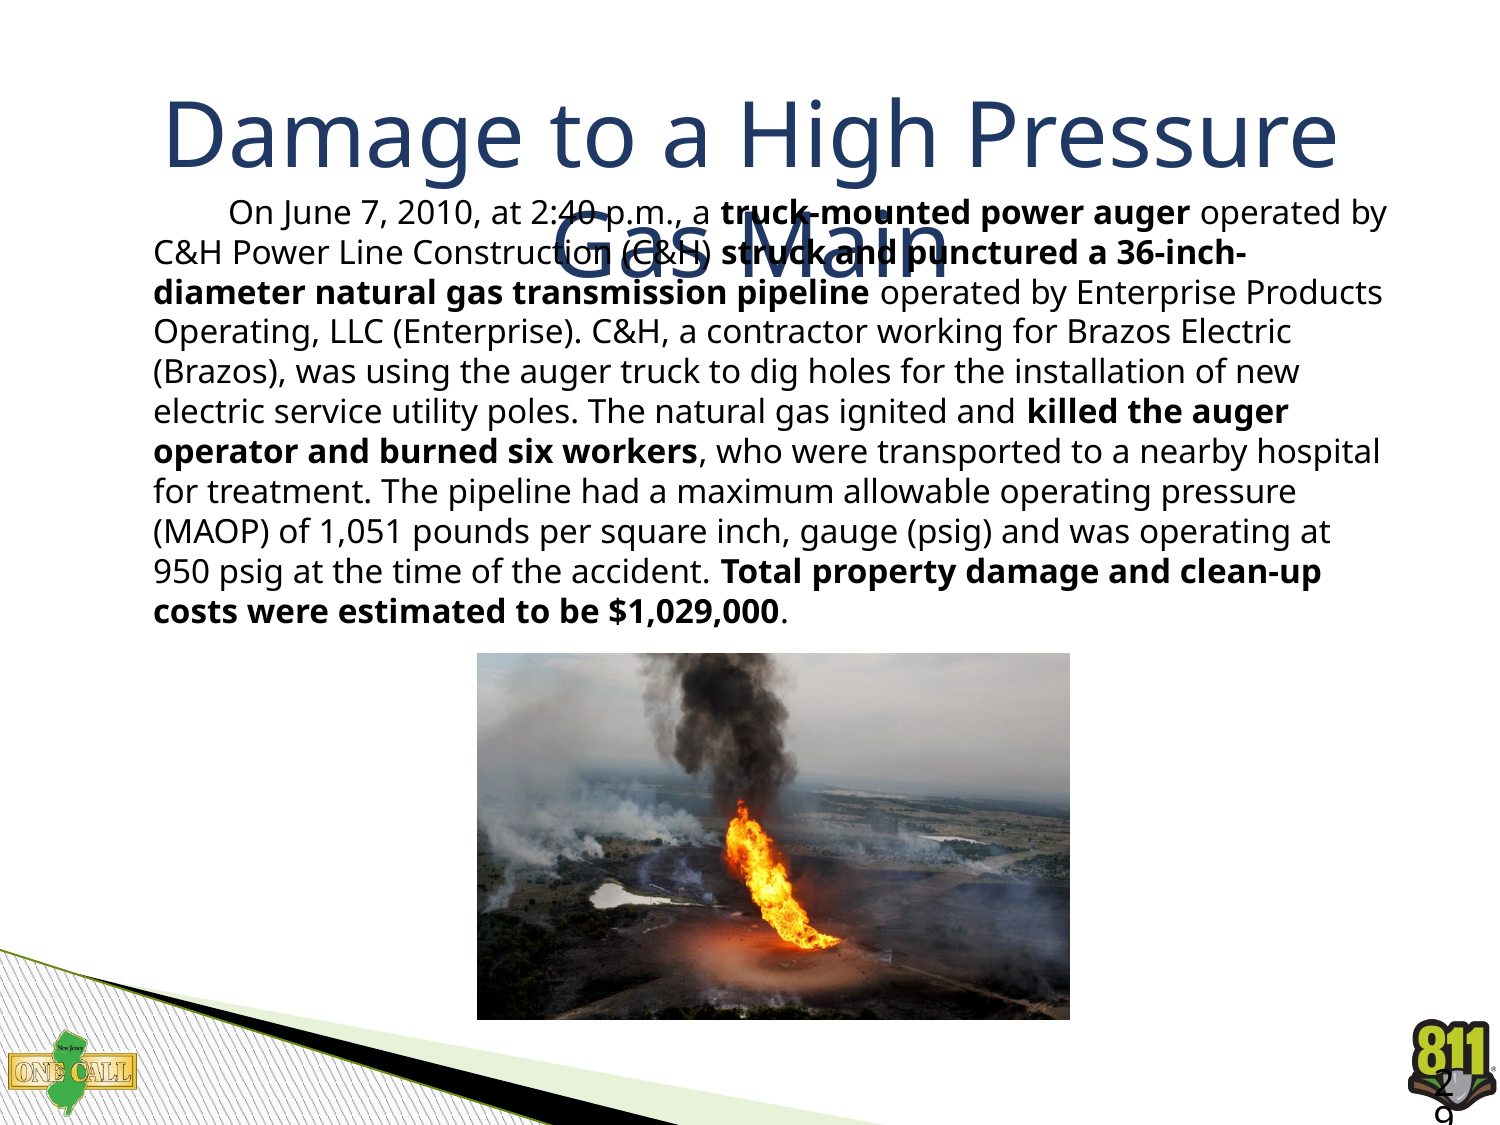

Damage to a High Pressure Gas Main
	On June 7, 2010, at 2:40 p.m., a truck-mounted power auger operated by C&H Power Line Construction (C&H) struck and punctured a 36-inch-diameter natural gas transmission pipeline operated by Enterprise Products Operating, LLC (Enterprise). C&H, a contractor working for Brazos Electric (Brazos), was using the auger truck to dig holes for the installation of new electric service utility poles. The natural gas ignited and killed the auger operator and burned six workers, who were transported to a nearby hospital for treatment. The pipeline had a maximum allowable operating pressure (MAOP) of 1,051 pounds per square inch, gauge (psig) and was operating at 950 psig at the time of the accident. Total property damage and clean-up costs were estimated to be $1,029,000.